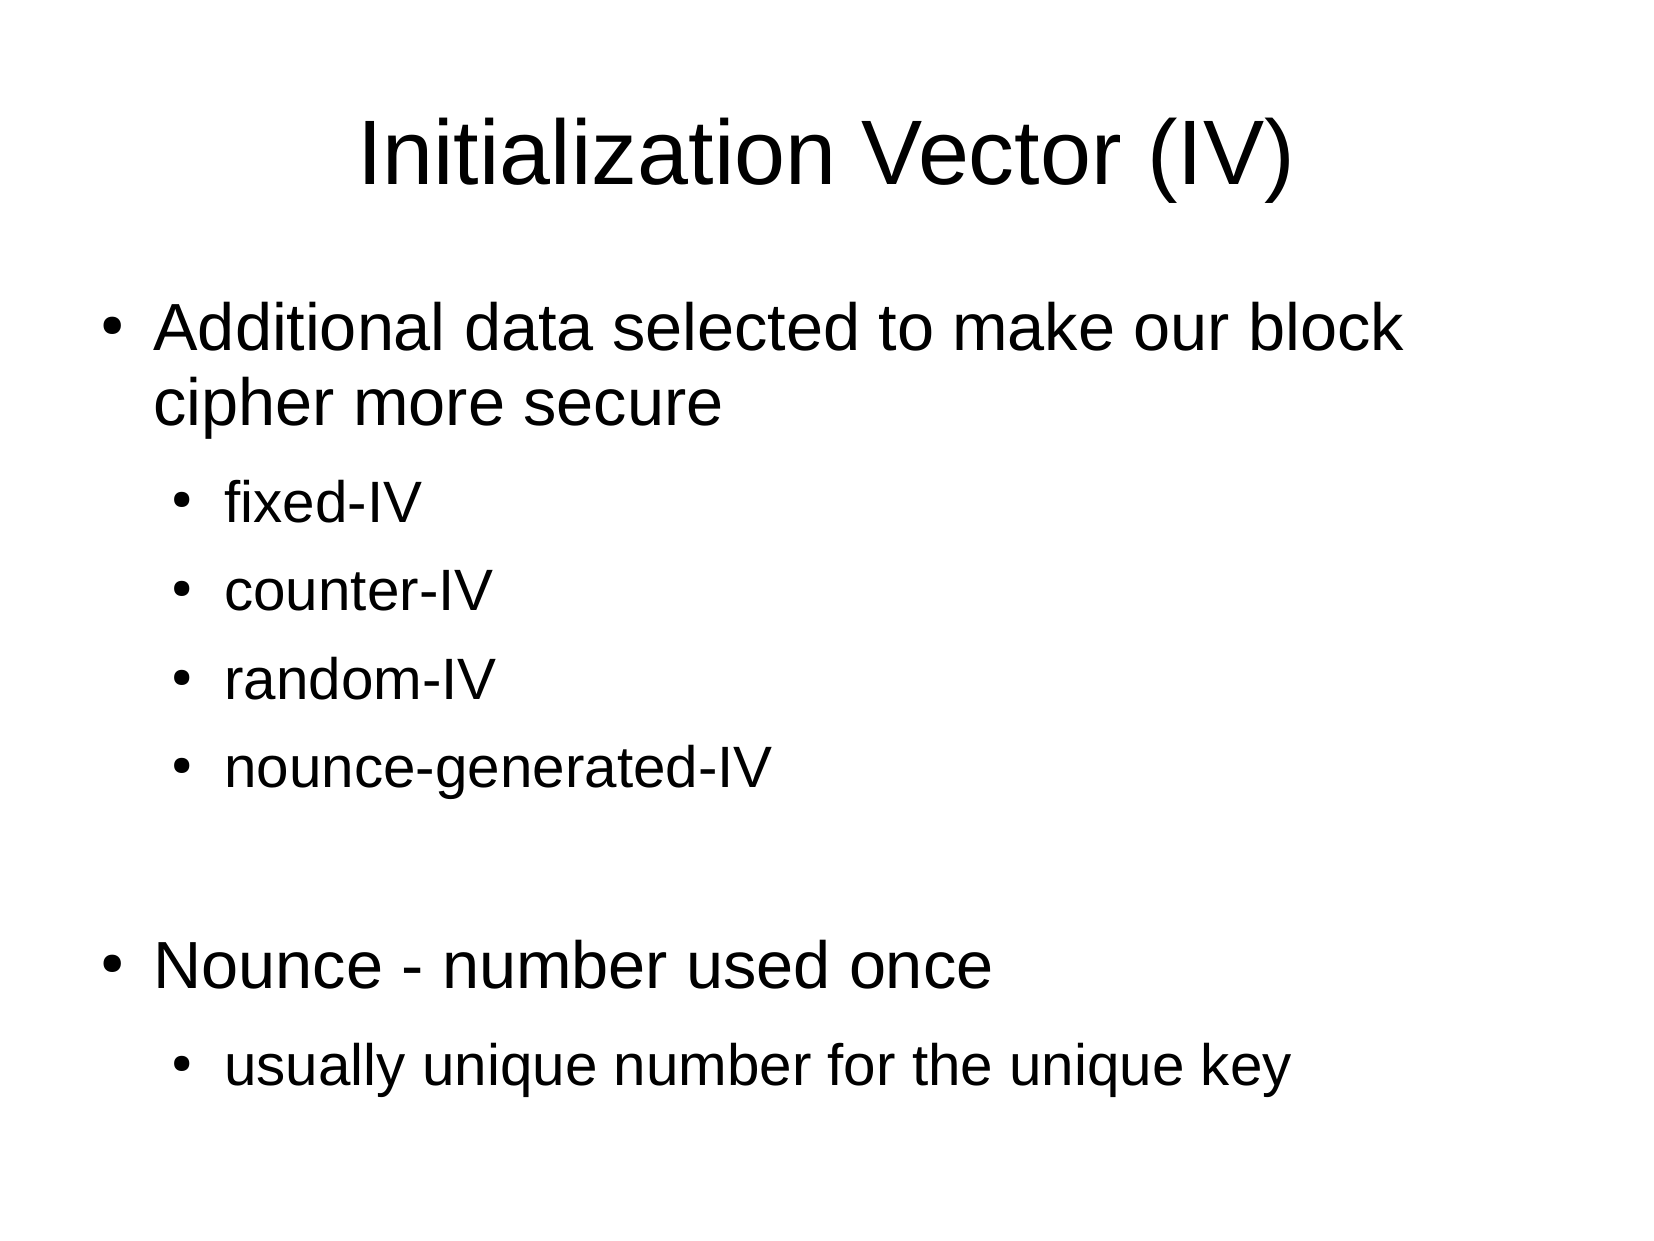

# Initialization Vector (IV)
Additional data selected to make our block cipher more secure
fixed-IV
counter-IV
random-IV
nounce-generated-IV
Nounce - number used once
usually unique number for the unique key